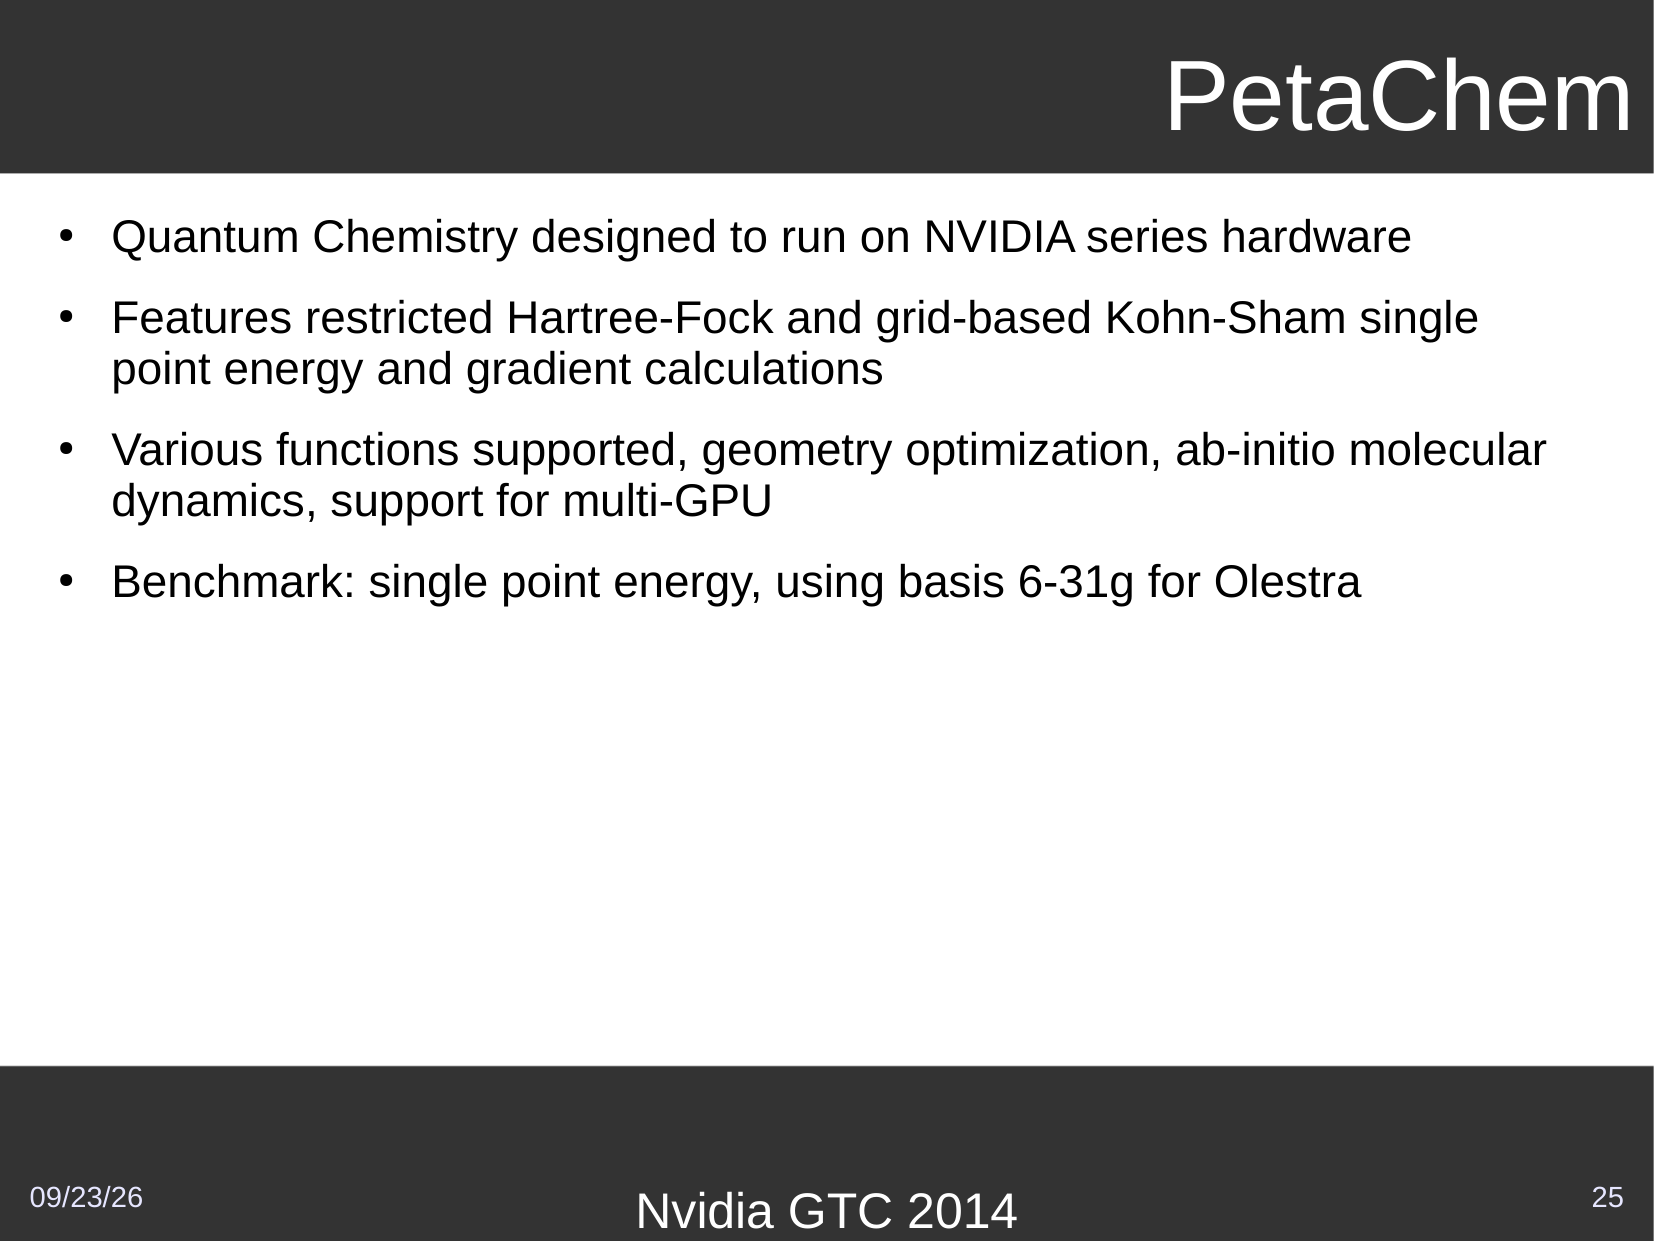

# PetaChem
Quantum Chemistry designed to run on NVIDIA series hardware
Features restricted Hartree-Fock and grid-based Kohn-Sham single point energy and gradient calculations
Various functions supported, geometry optimization, ab-initio molecular dynamics, support for multi-GPU
Benchmark: single point energy, using basis 6-31g for Olestra
25
Nvidia GTC 2014